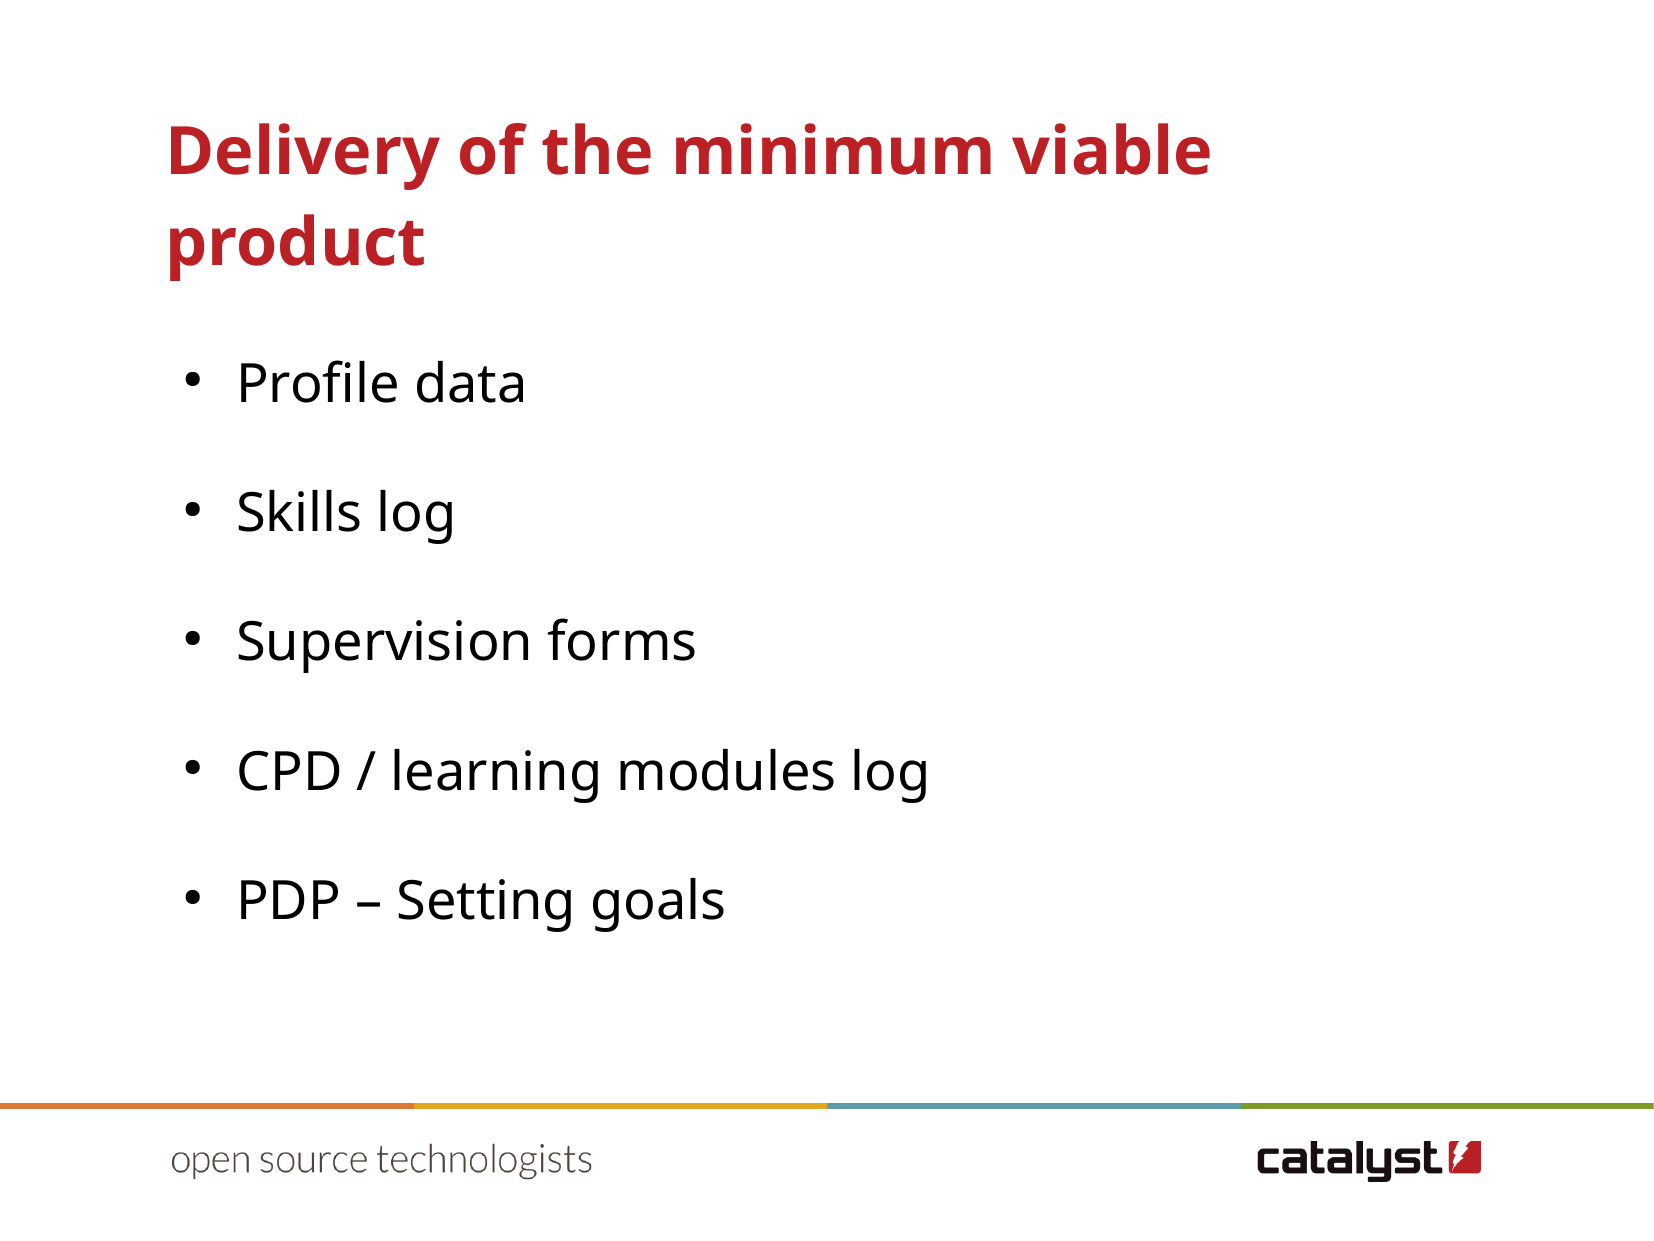

# Delivery of the minimum viable product
Profile data
Skills log
Supervision forms
CPD / learning modules log
PDP – Setting goals